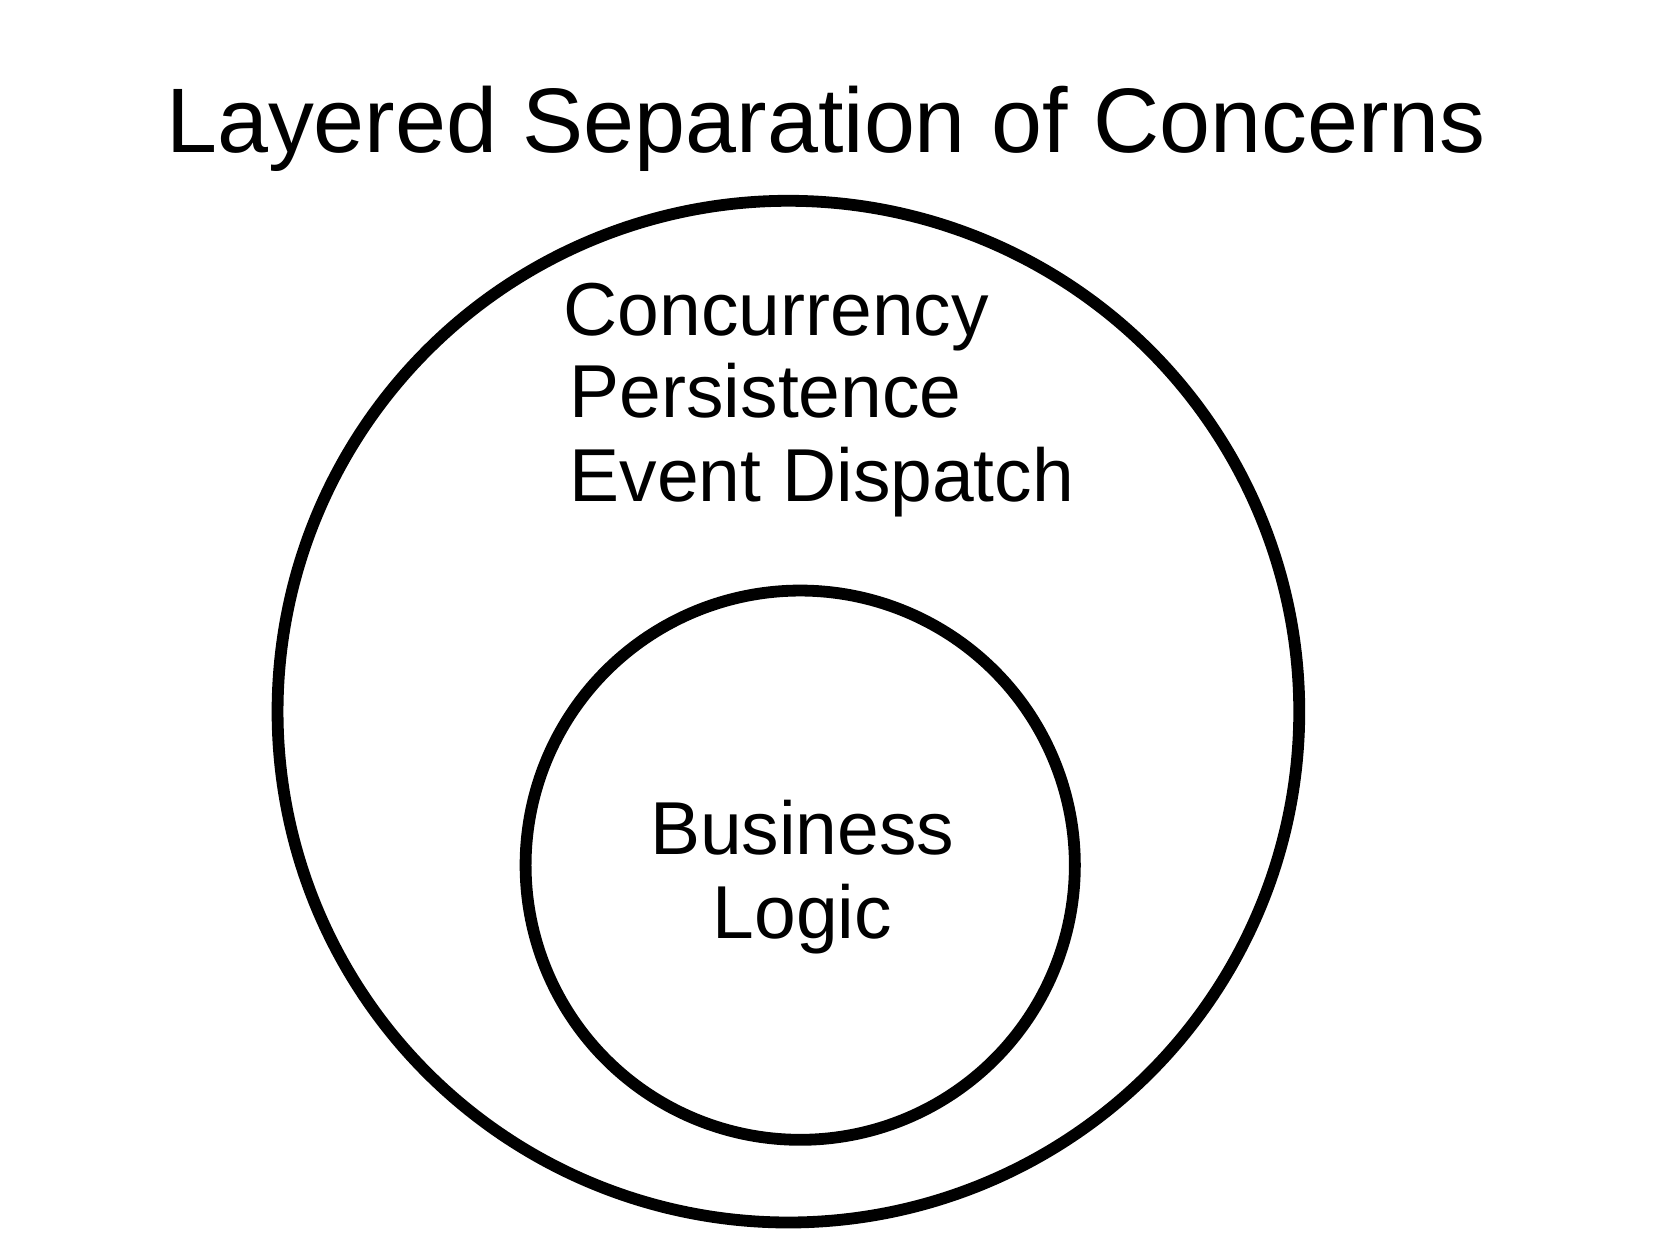

# Layered Separation of Concerns
Concurrency
Persistence
Event Dispatch
Business
Logic